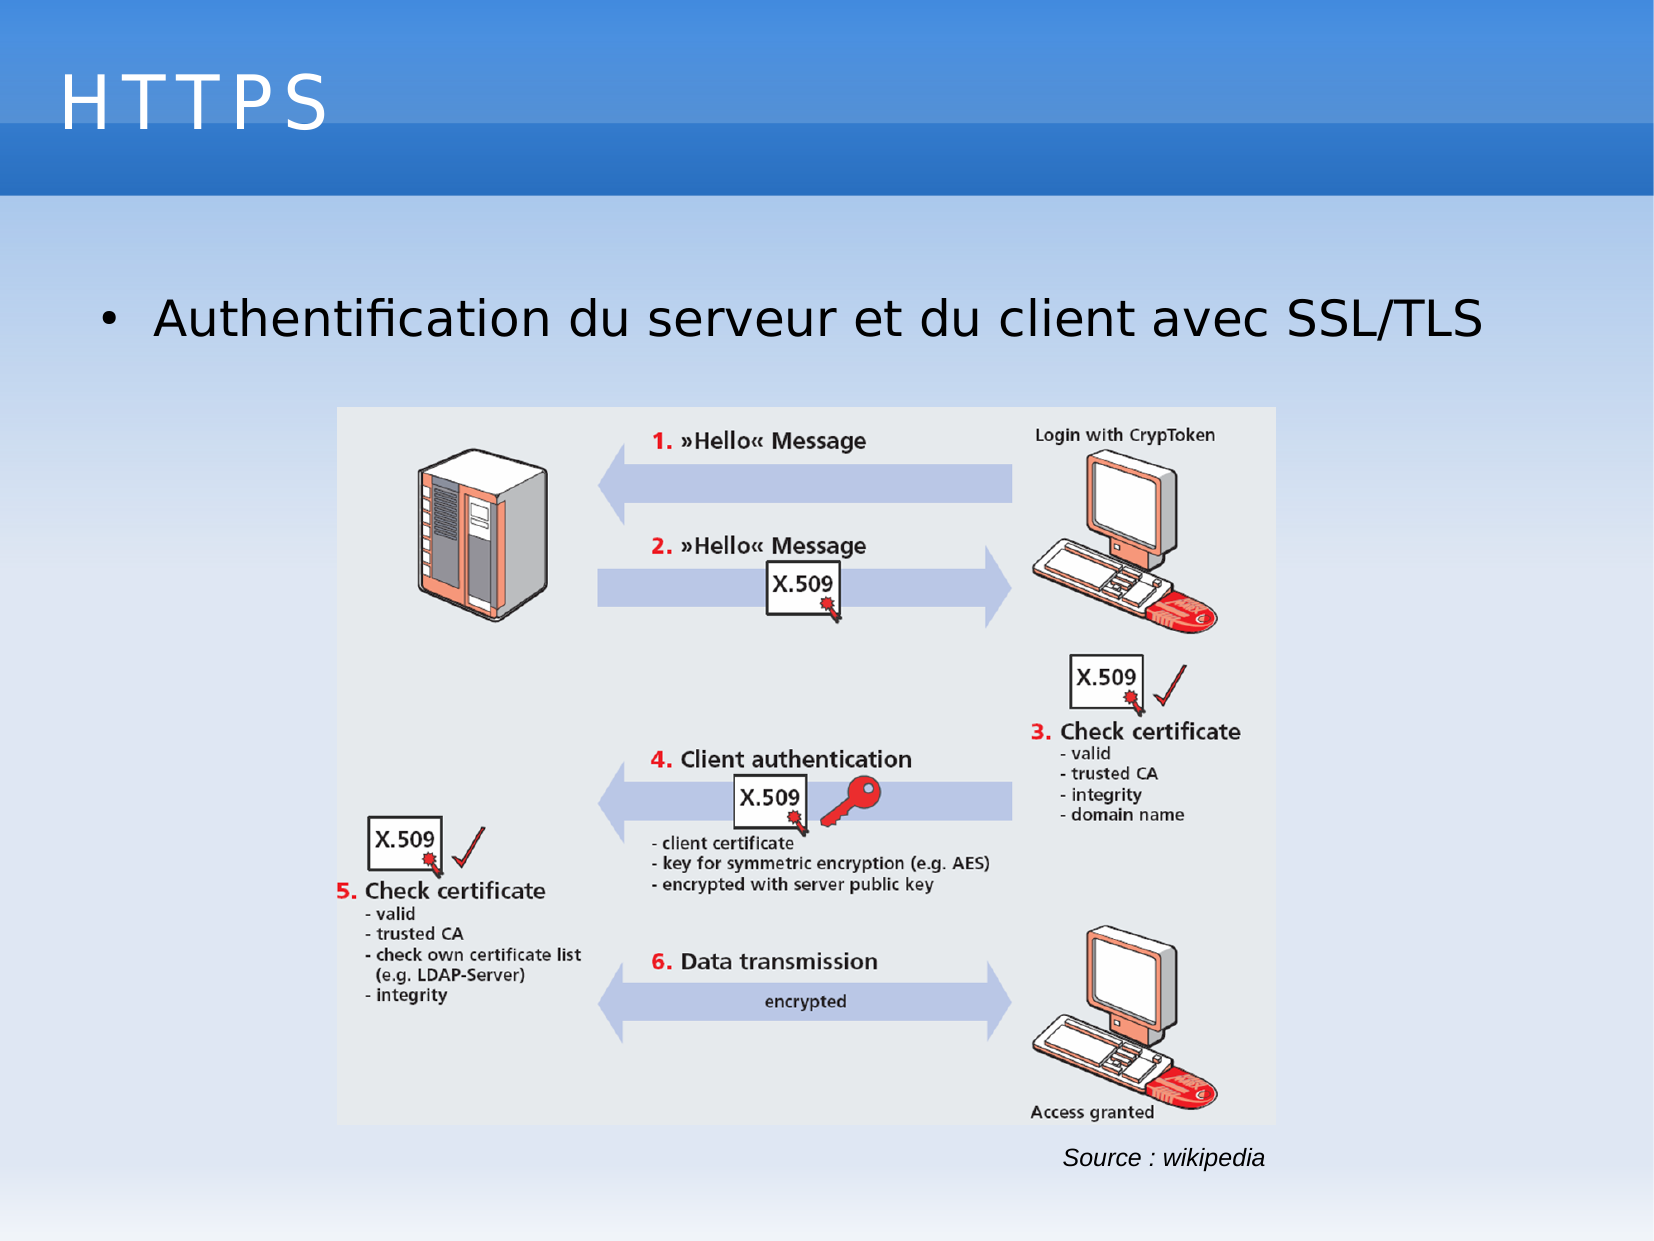

# HTTPS
Authentification du serveur et du client avec SSL/TLS
Source : wikipedia